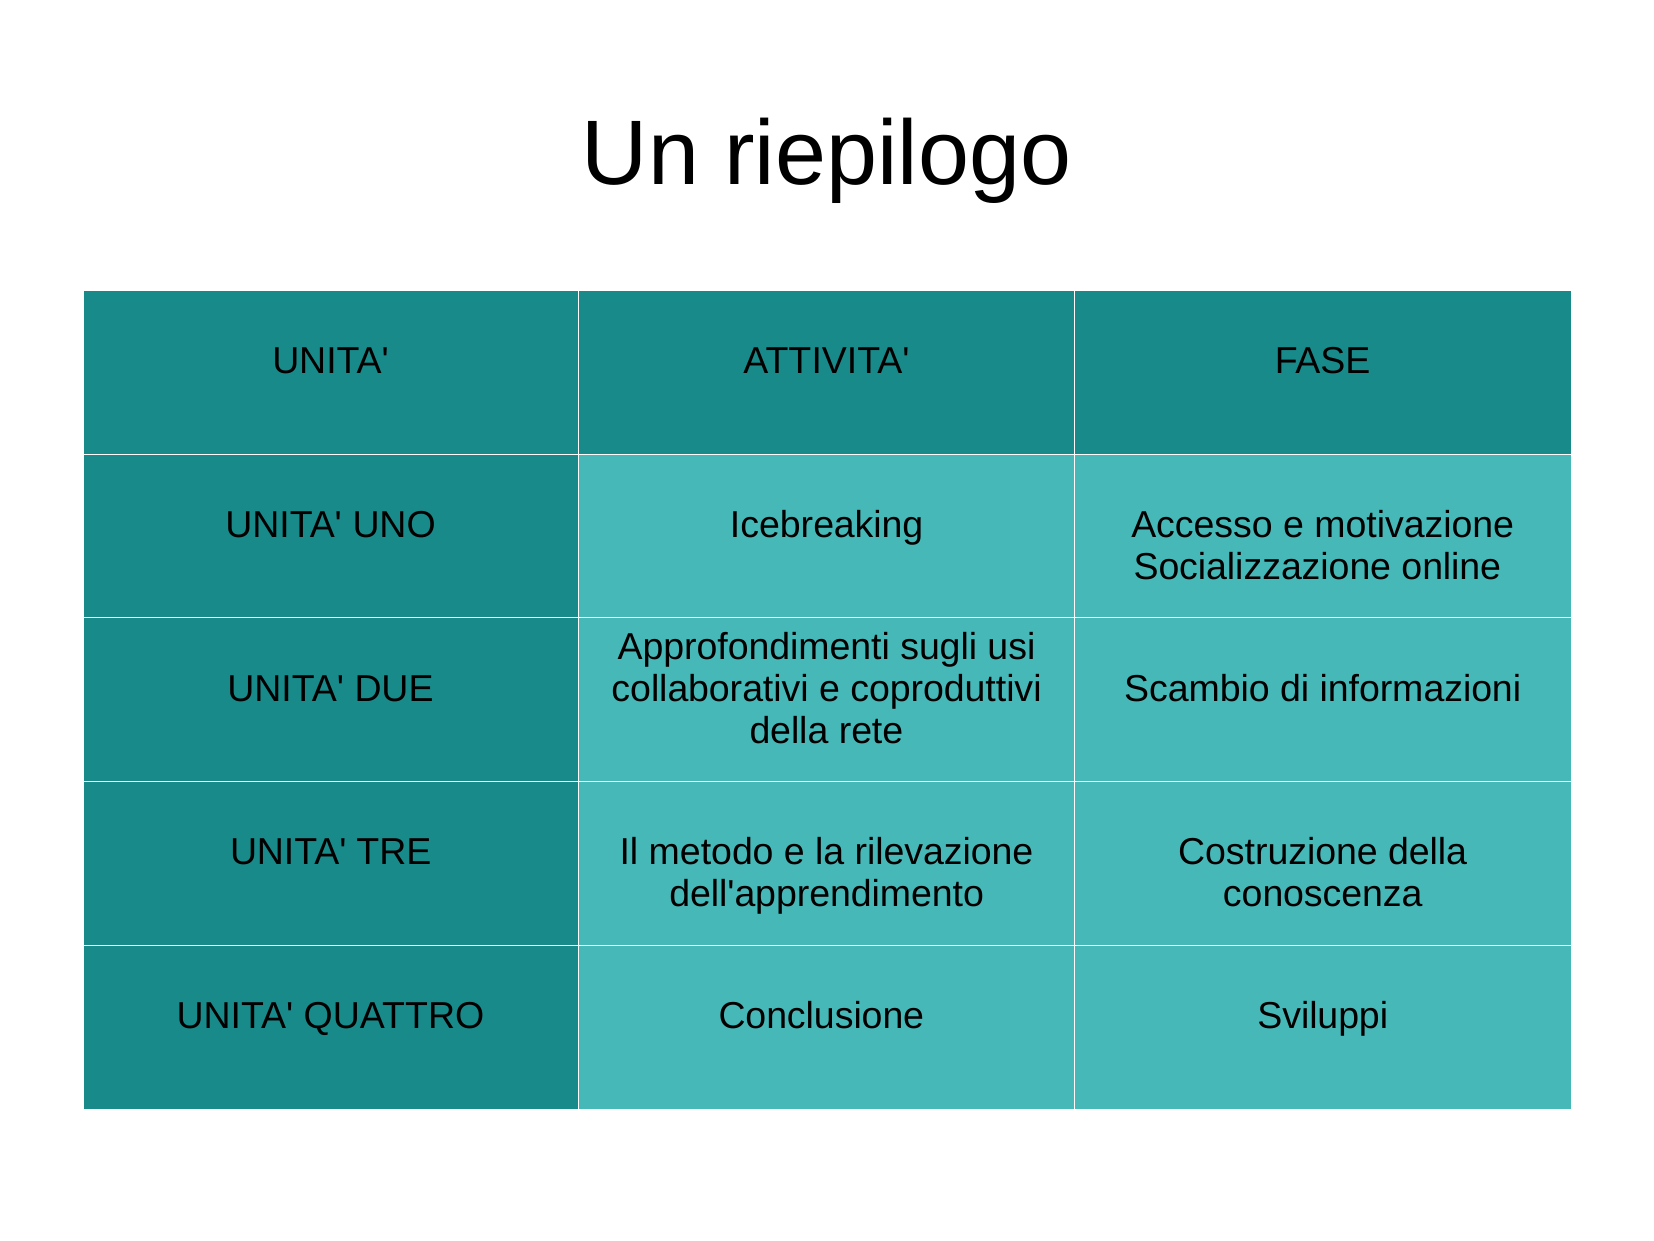

# Un riepilogo
| UNITA' | ATTIVITA' | FASE |
| --- | --- | --- |
| UNITA' UNO | Icebreaking | Accesso e motivazione Socializzazione online |
| UNITA' DUE | Approfondimenti sugli usi collaborativi e coproduttivi della rete | Scambio di informazioni |
| UNITA' TRE | Il metodo e la rilevazione dell'apprendimento | Costruzione della conoscenza |
| UNITA' QUATTRO | Conclusione | Sviluppi |